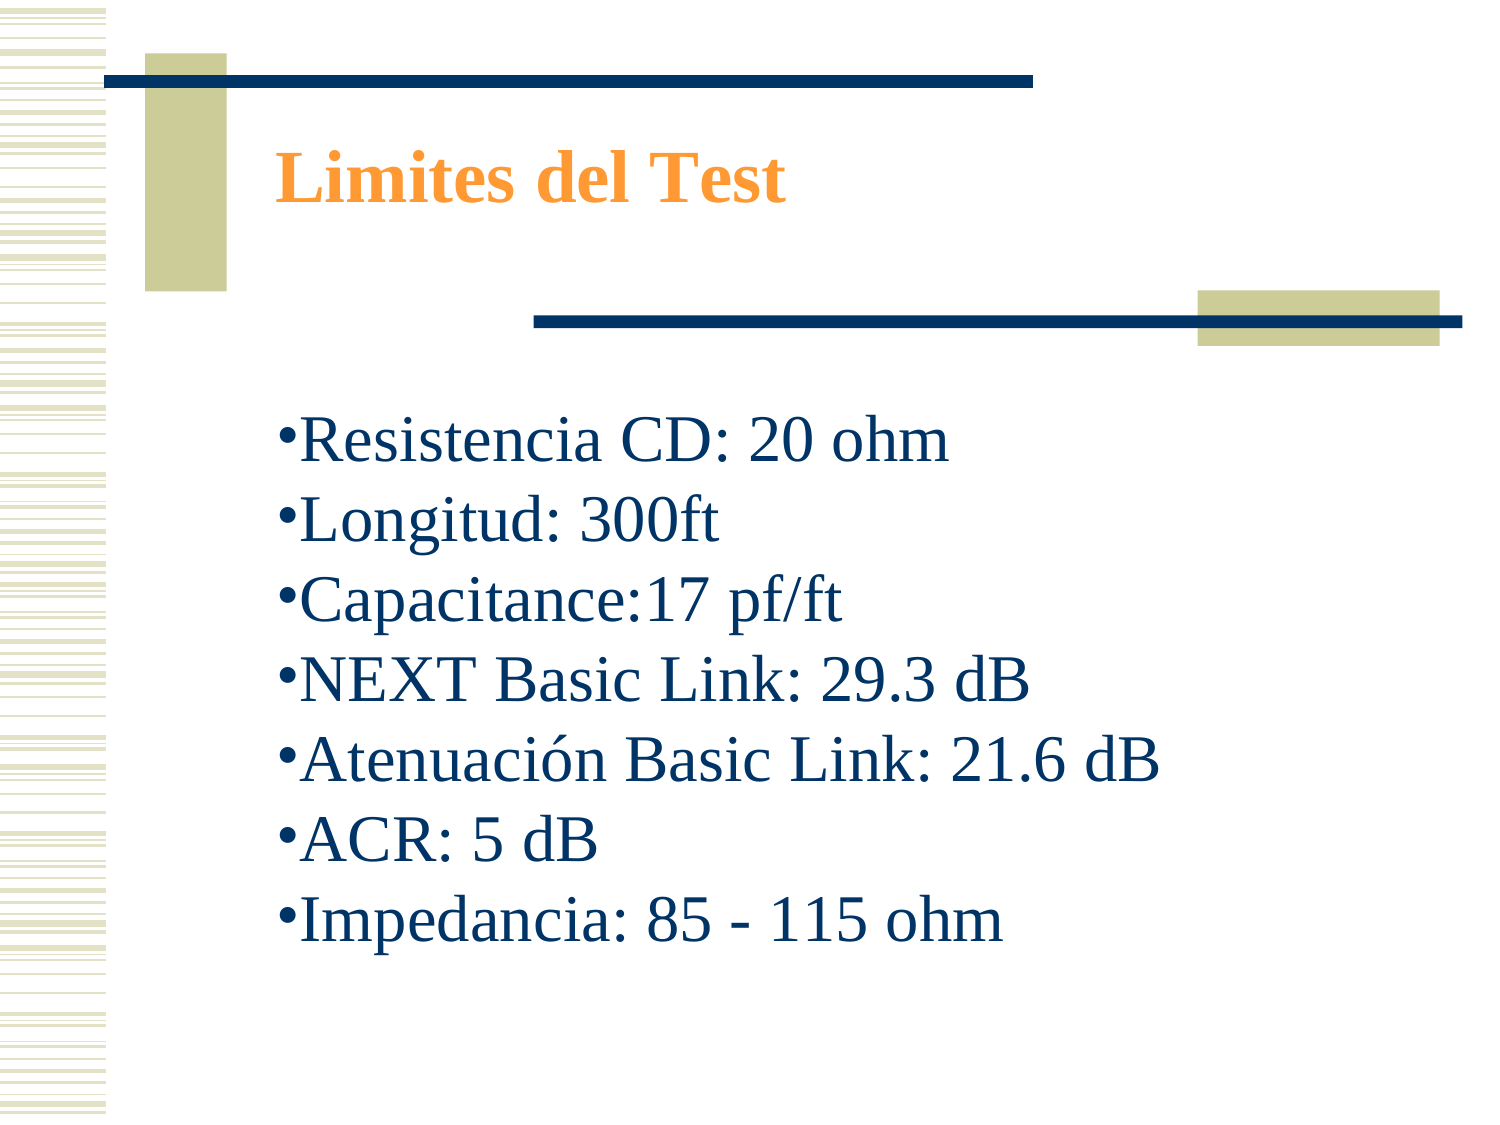

Limites del Test
Resistencia CD: 20 ohm
Longitud: 300ft
Capacitance:17 pf/ft
NEXT Basic Link: 29.3 dB
Atenuación Basic Link: 21.6 dB
ACR: 5 dB
Impedancia: 85 - 115 ohm